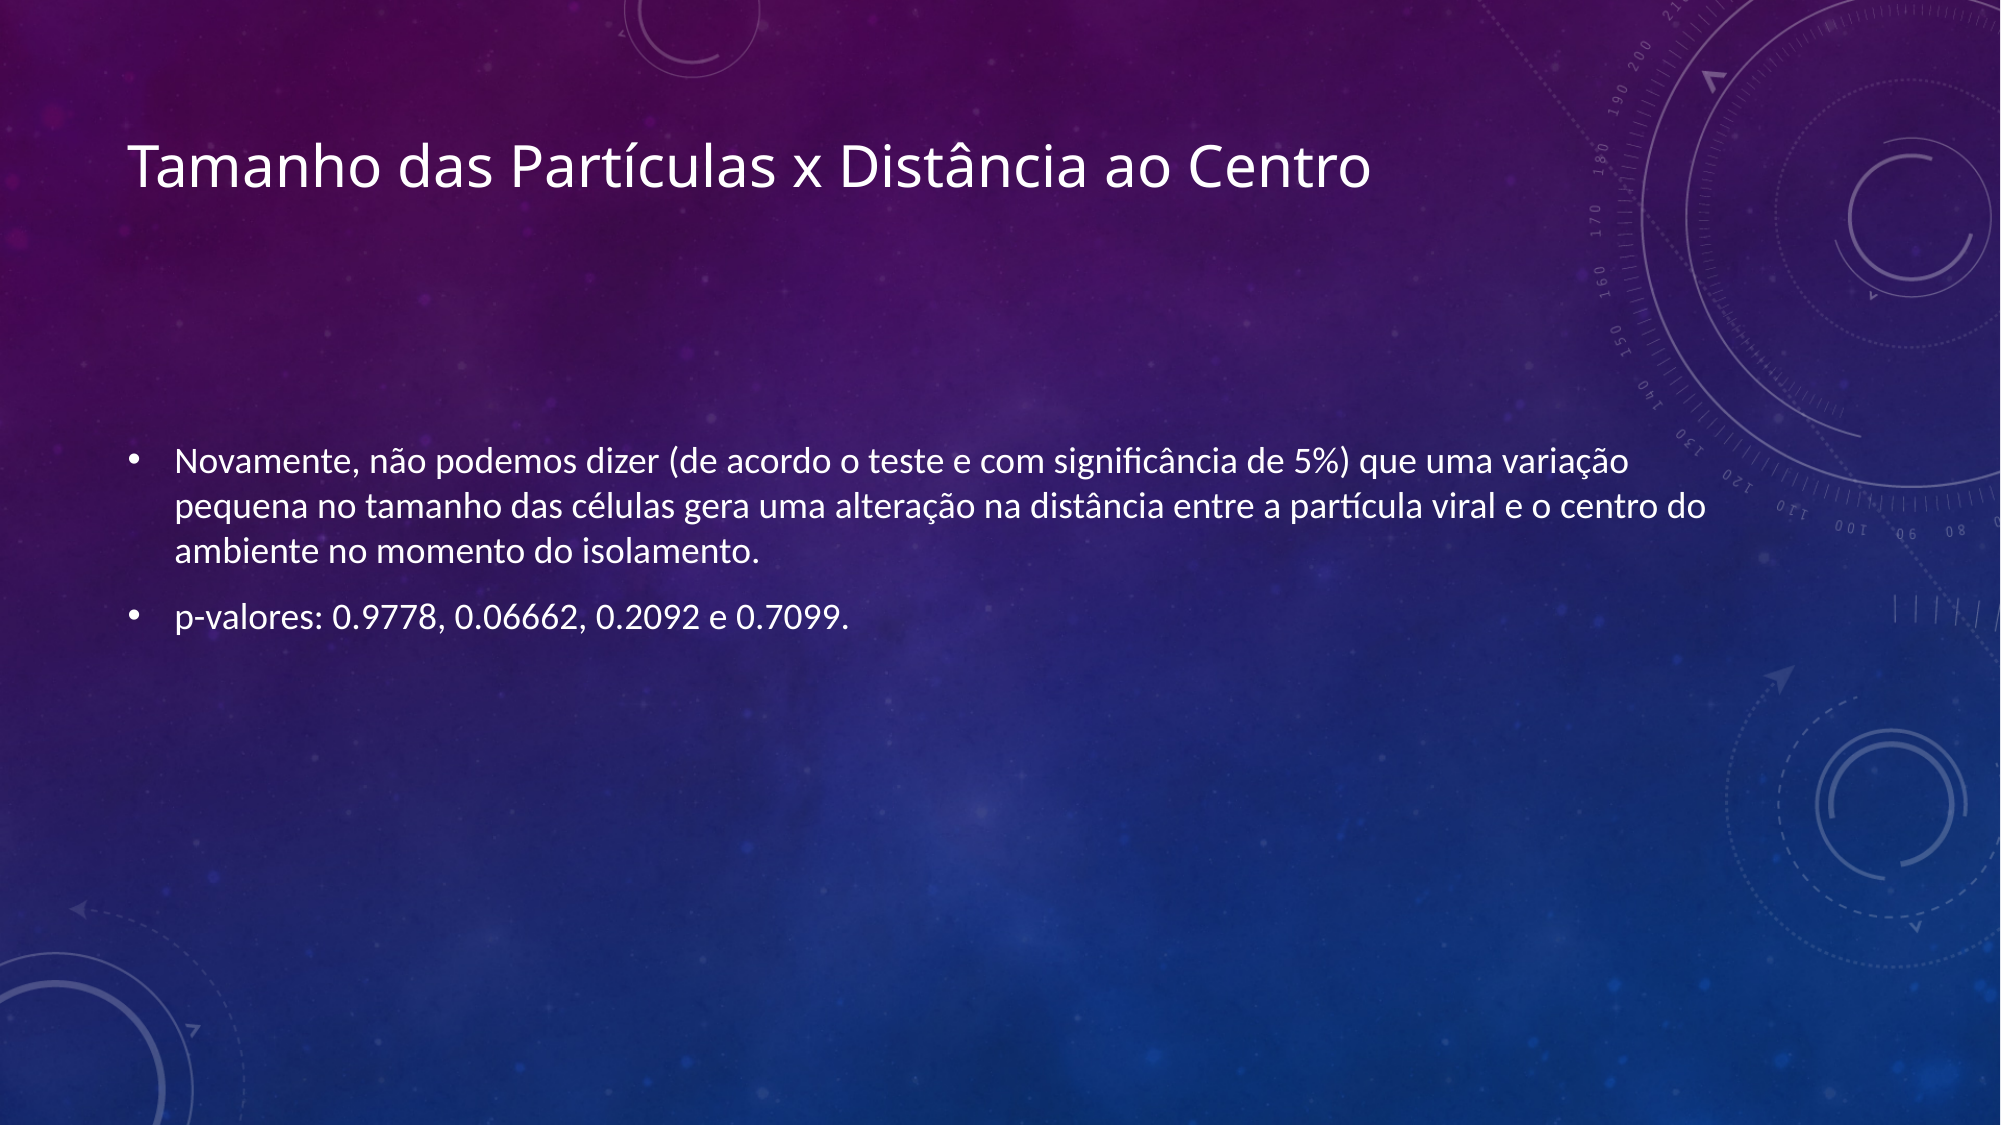

Tamanho das Partículas x Distância ao Centro
# Novamente, não podemos dizer (de acordo o teste e com significância de 5%) que uma variação pequena no tamanho das células gera uma alteração na distância entre a partícula viral e o centro do ambiente no momento do isolamento.
p-valores: 0.9778, 0.06662, 0.2092 e 0.7099.